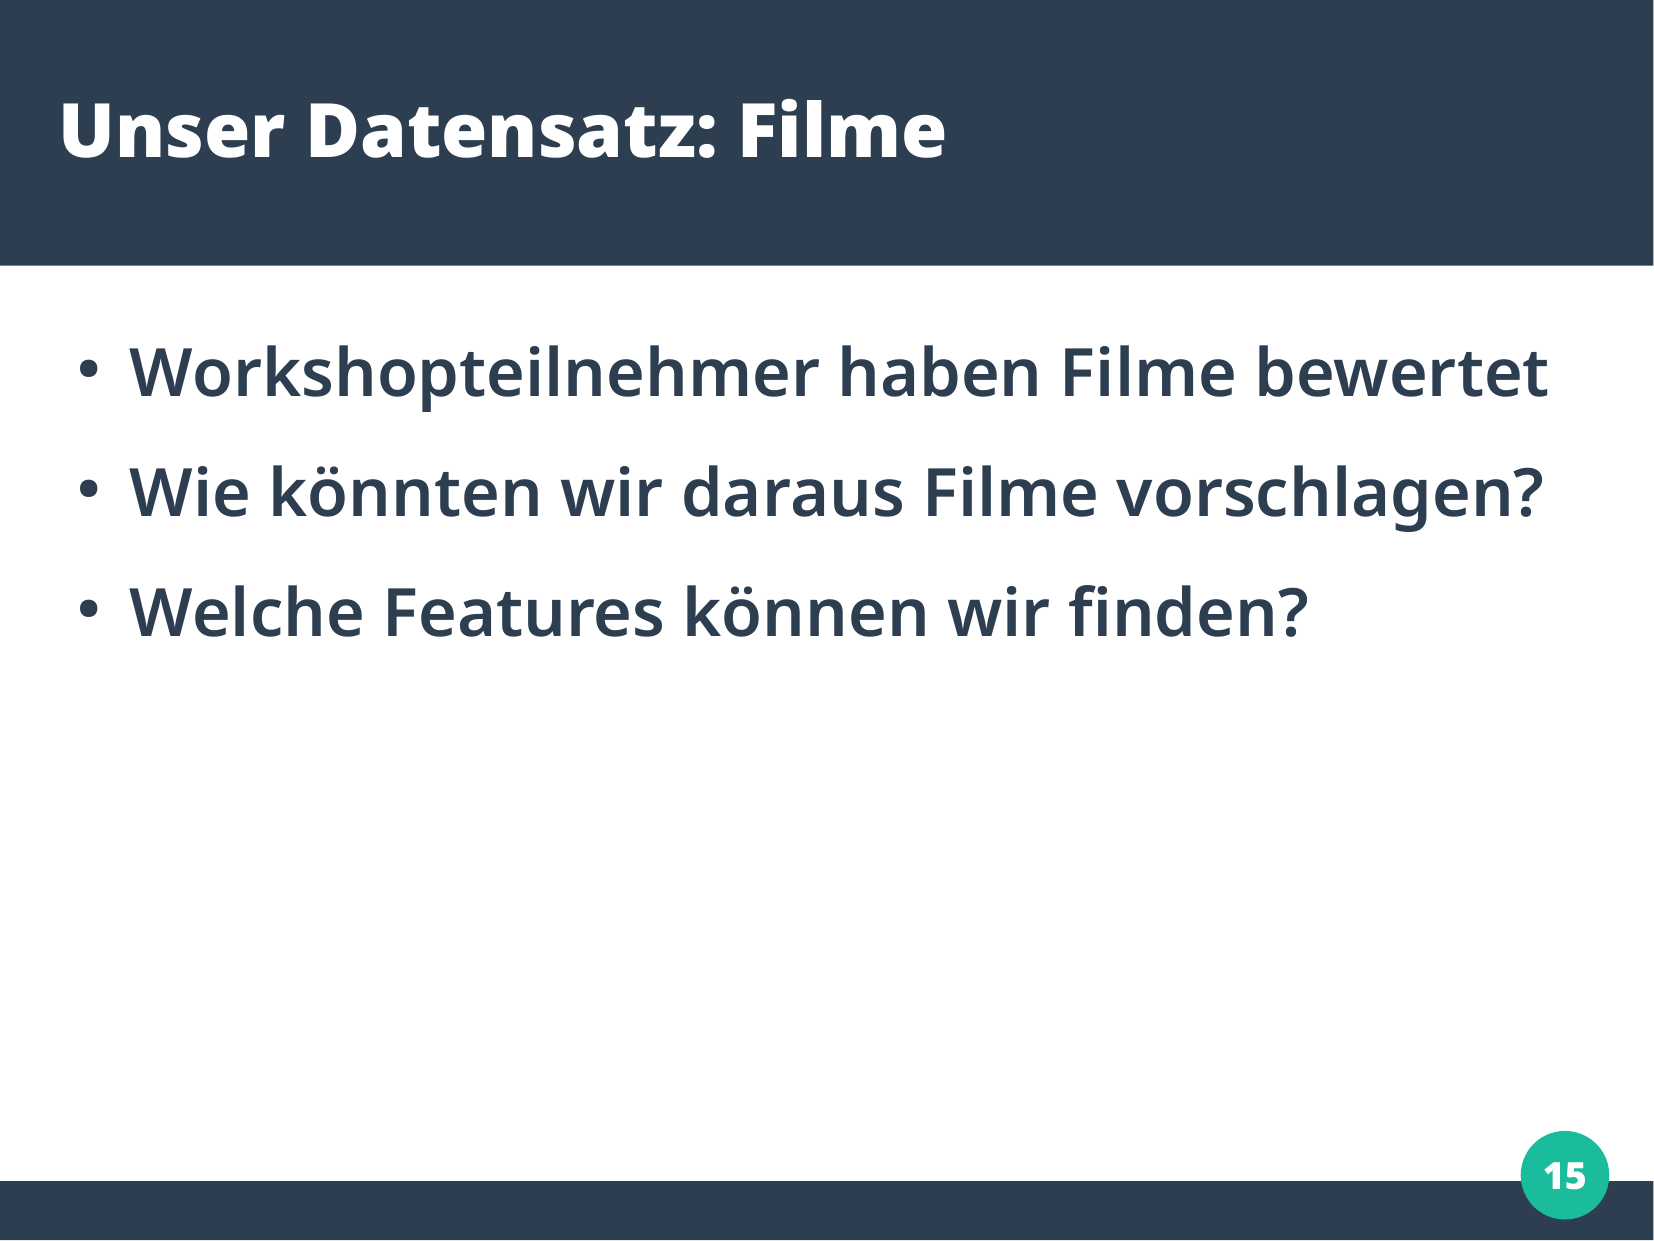

# Unser Datensatz: Filme
Workshopteilnehmer haben Filme bewertet
Wie könnten wir daraus Filme vorschlagen?
Welche Features können wir finden?
15